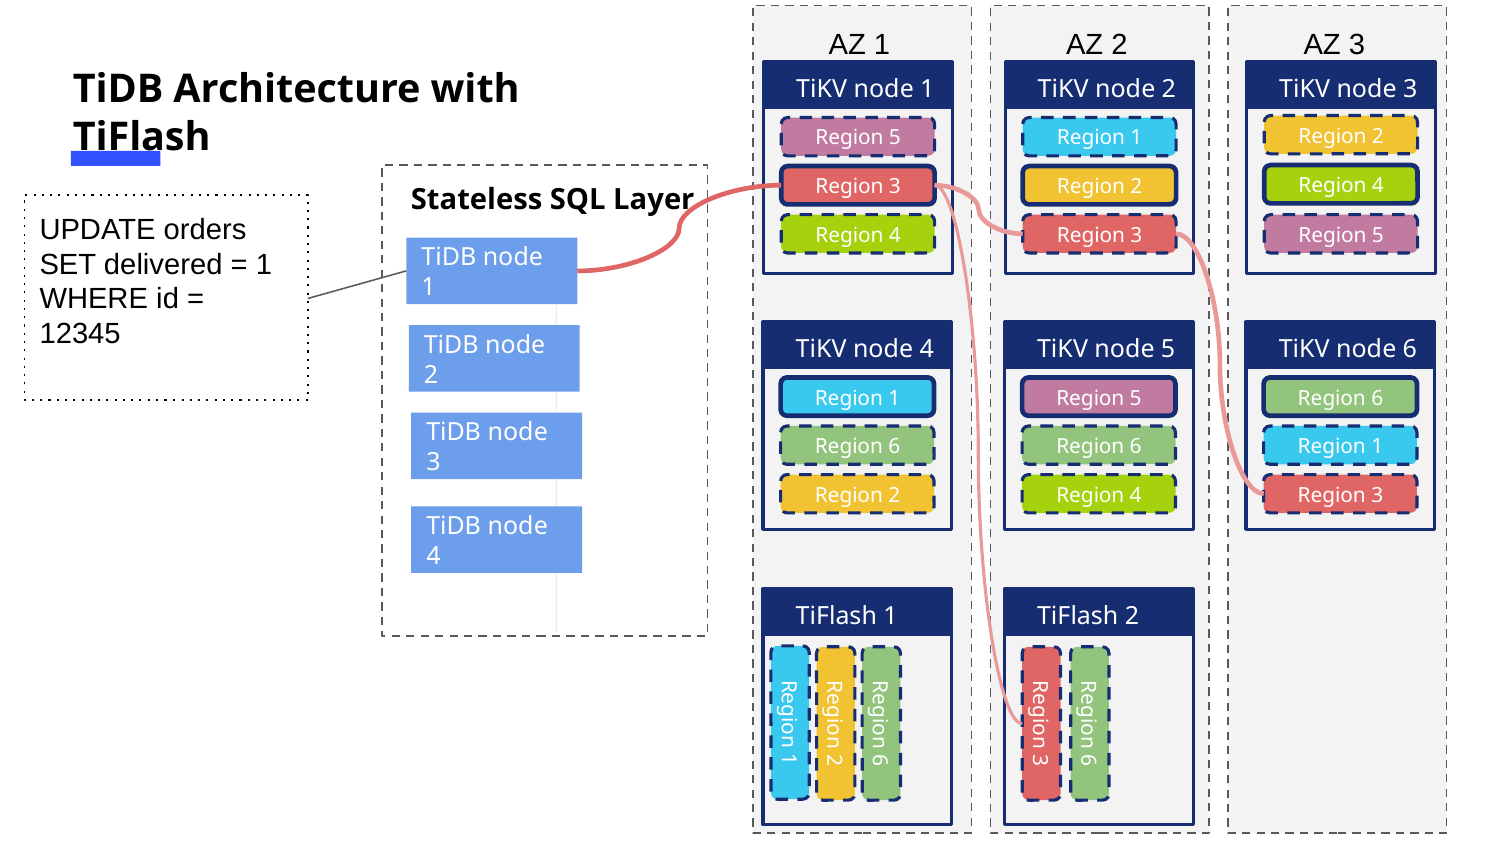

AZ 1
AZ 2
AZ 3
# TiDB Architecture with TiFlash
TiKV node 1
TiKV node 2
TiKV node 3
Region 2
Region 5
Region 1
Region 4
Stateless SQL Layer
Region 3
Region 2
UPDATE orders
SET delivered = 1 WHERE id = 12345
Region 4
Region 3
Region 5
TiDB node 1
TiKV node 4
TiKV node 5
TiKV node 6
TiDB node 2
Region 1
Region 5
Region 6
TiDB node 3
Region 6
Region 6
Region 1
Region 2
Region 4
Region 3
TiDB node 4
TiFlash 1
TiFlash 2
Region 1
Region 2
Region 6
Region 3
Region 6